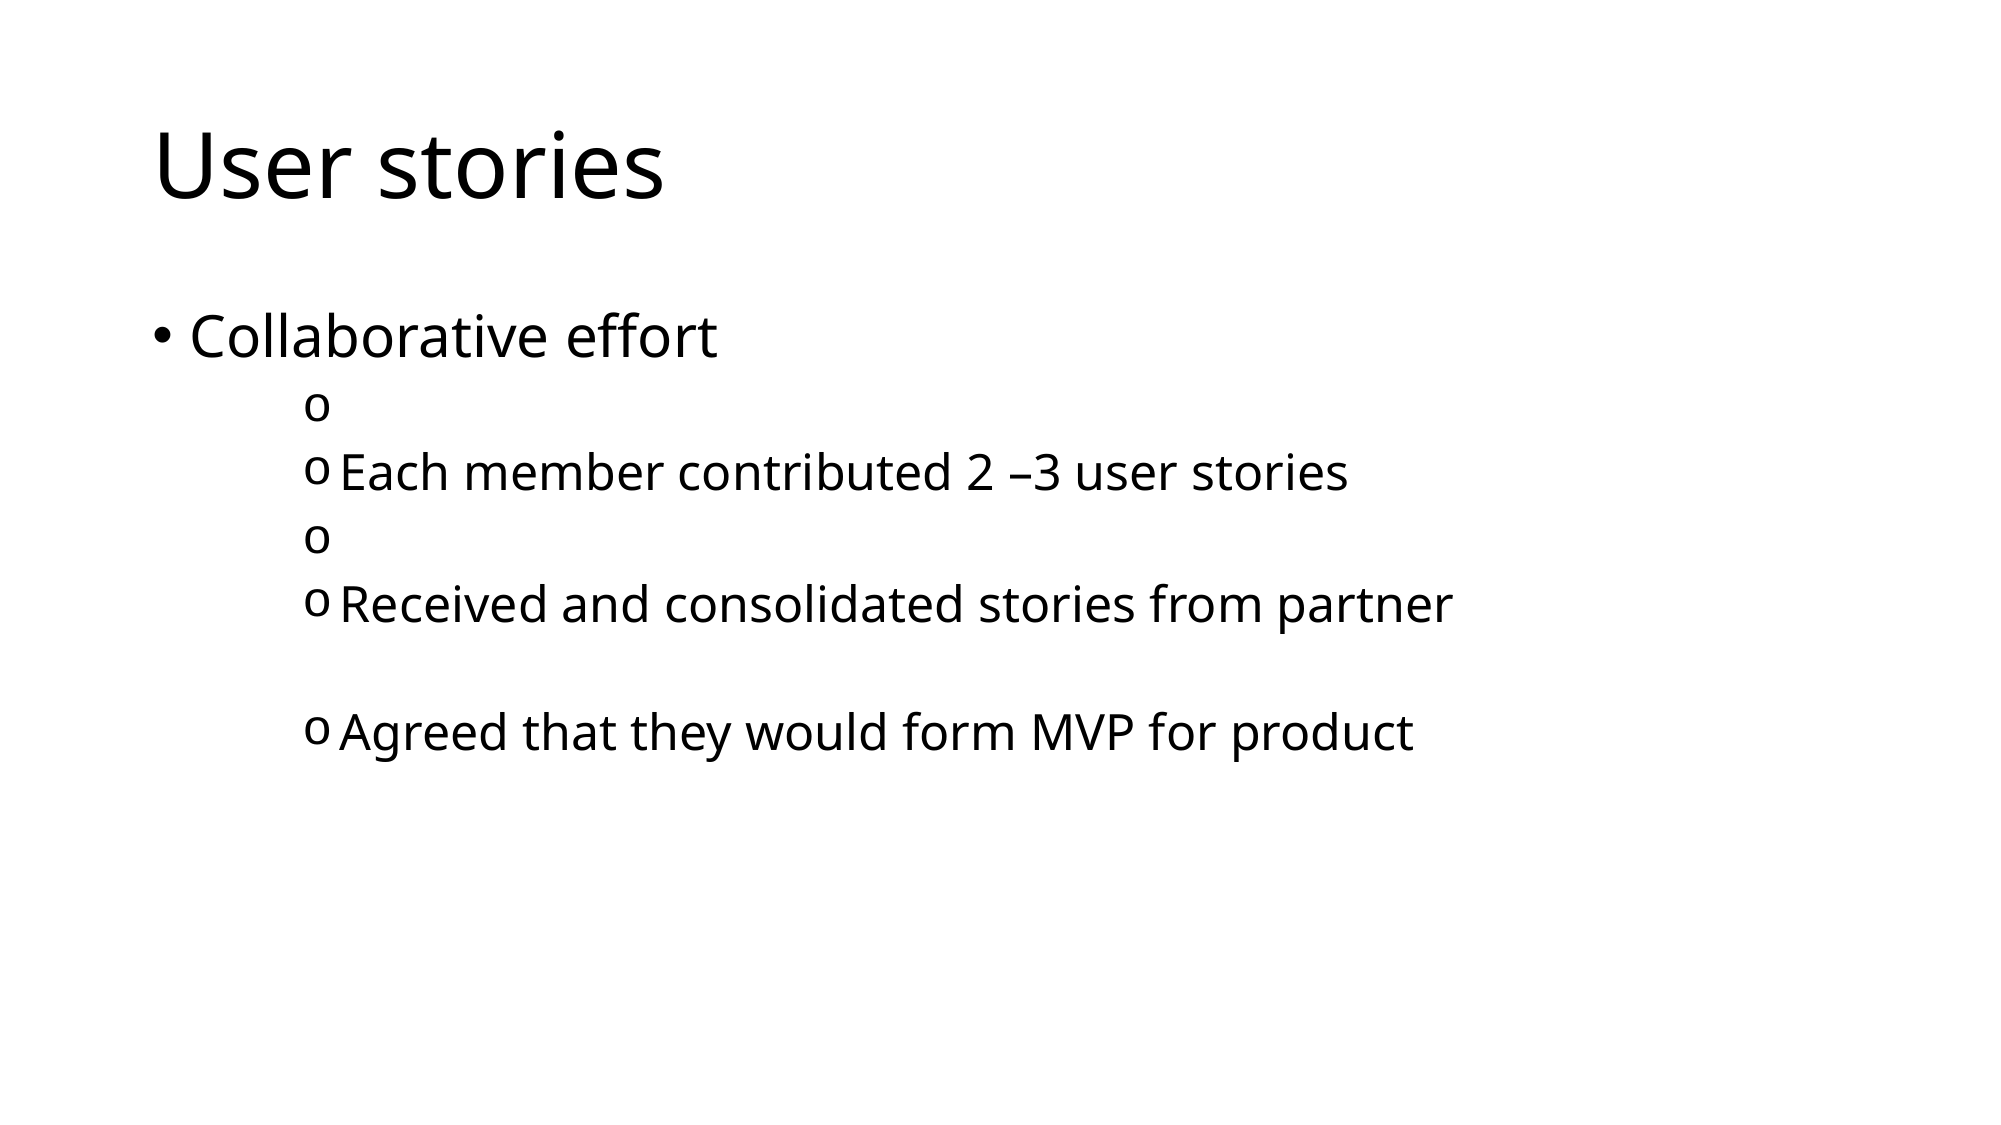

# User stories
Collaborative effort
Each member contributed 2 –3 user stories
Received and consolidated stories from partner
Agreed that they would form MVP for product